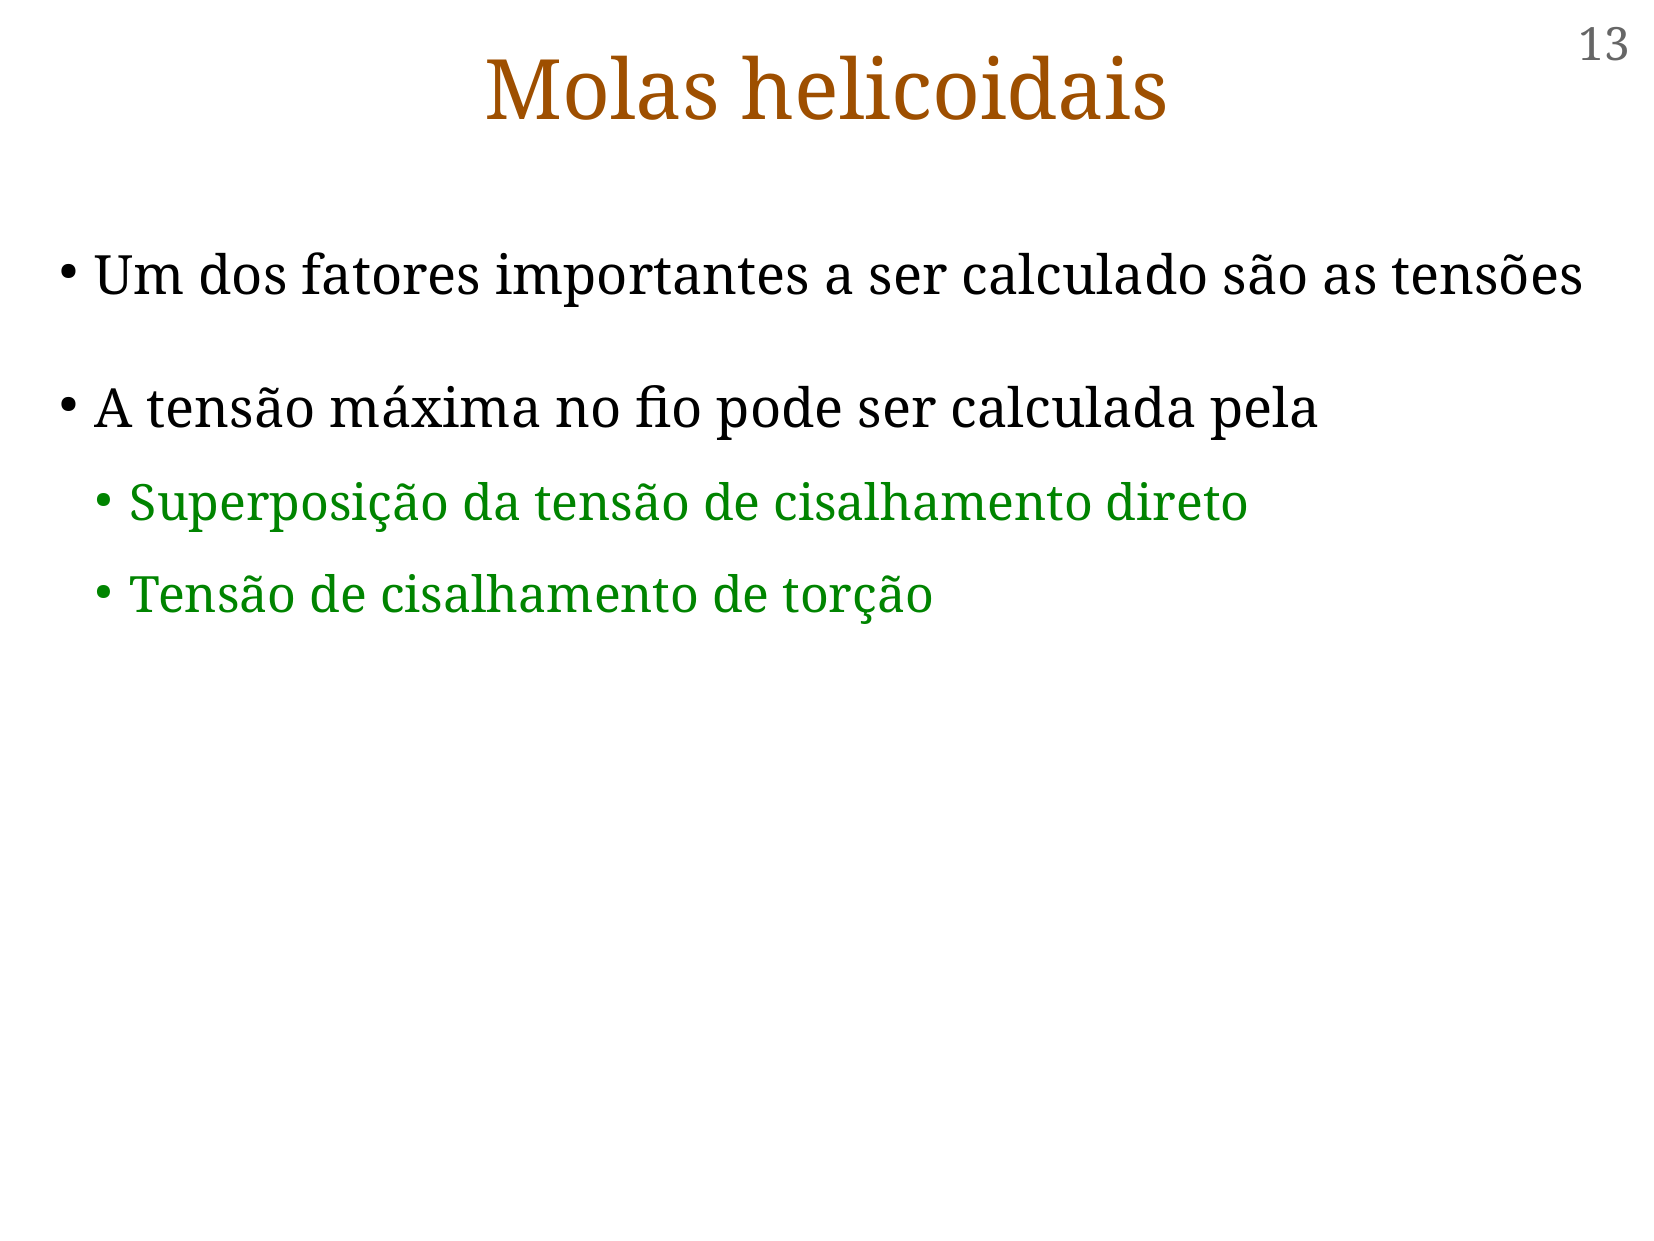

13
# Molas helicoidais
Um dos fatores importantes a ser calculado são as tensões
A tensão máxima no fio pode ser calculada pela
Superposição da tensão de cisalhamento direto
Tensão de cisalhamento de torção